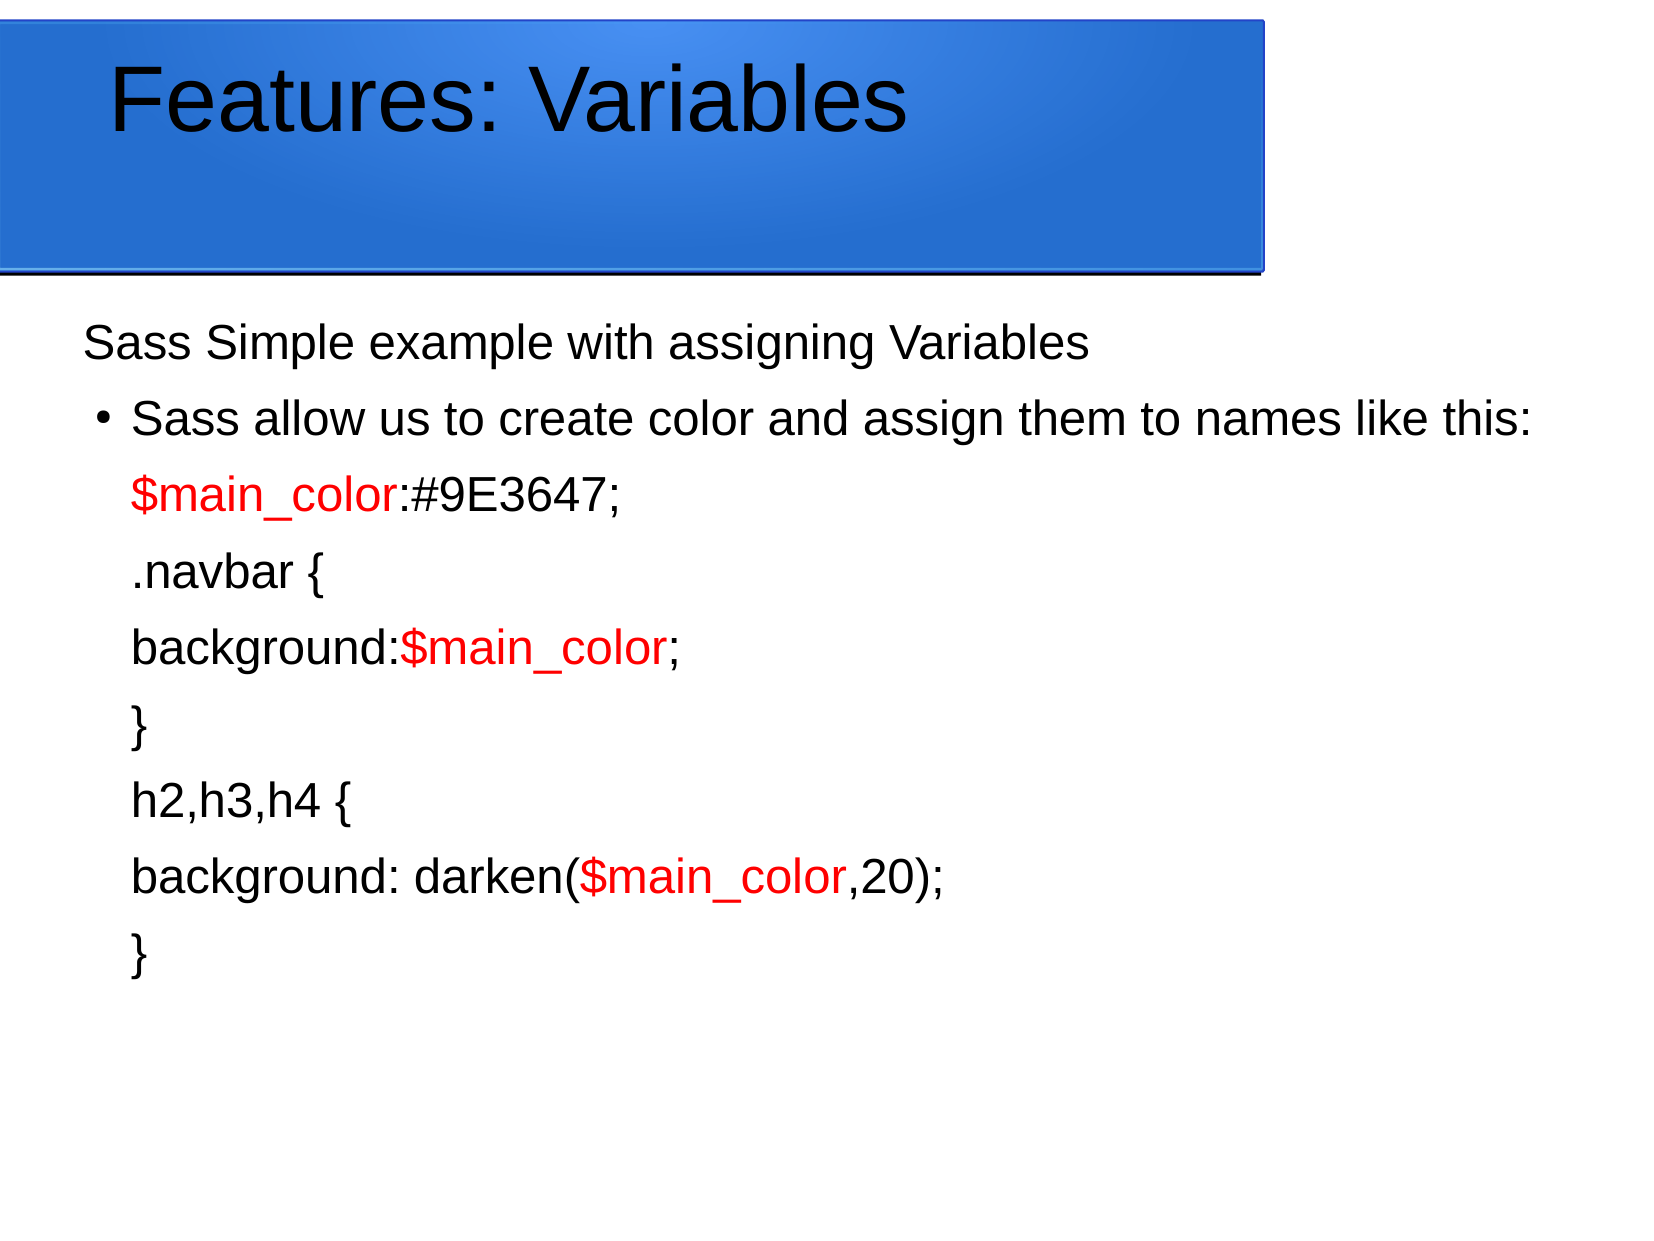

# Features: Variables
Sass Simple example with assigning Variables
Sass allow us to create color and assign them to names like this:
$main_color:#9E3647;
.navbar {
background:$main_color;
}
h2,h3,h4 {
background: darken($main_color,20);
}